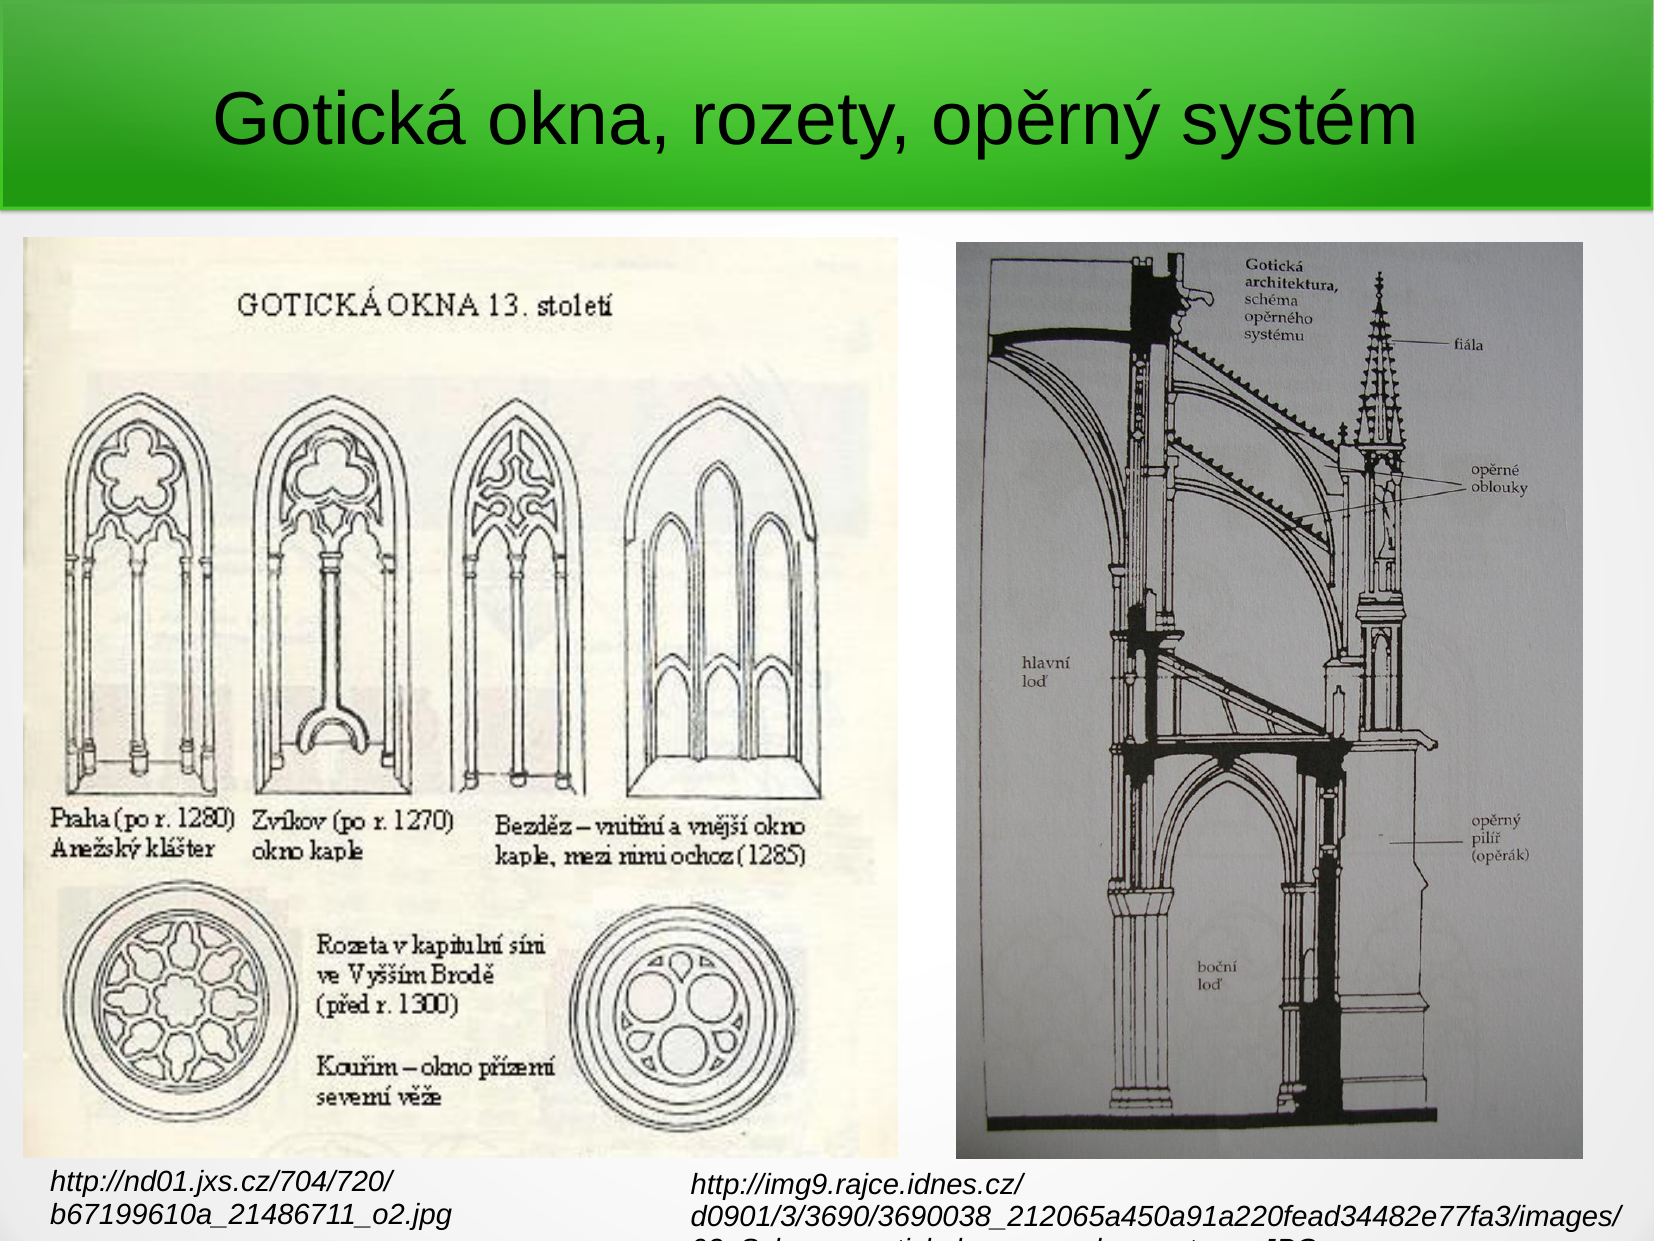

# Gotická okna, rozety, opěrný systém
http://nd01.jxs.cz/704/720/b67199610a_21486711_o2.jpg
http://img9.rajce.idnes.cz/d0901/3/3690/3690038_212065a450a91a220fead34482e77fa3/images/03_Schema_gotickeho_operneho_systemu.JPG